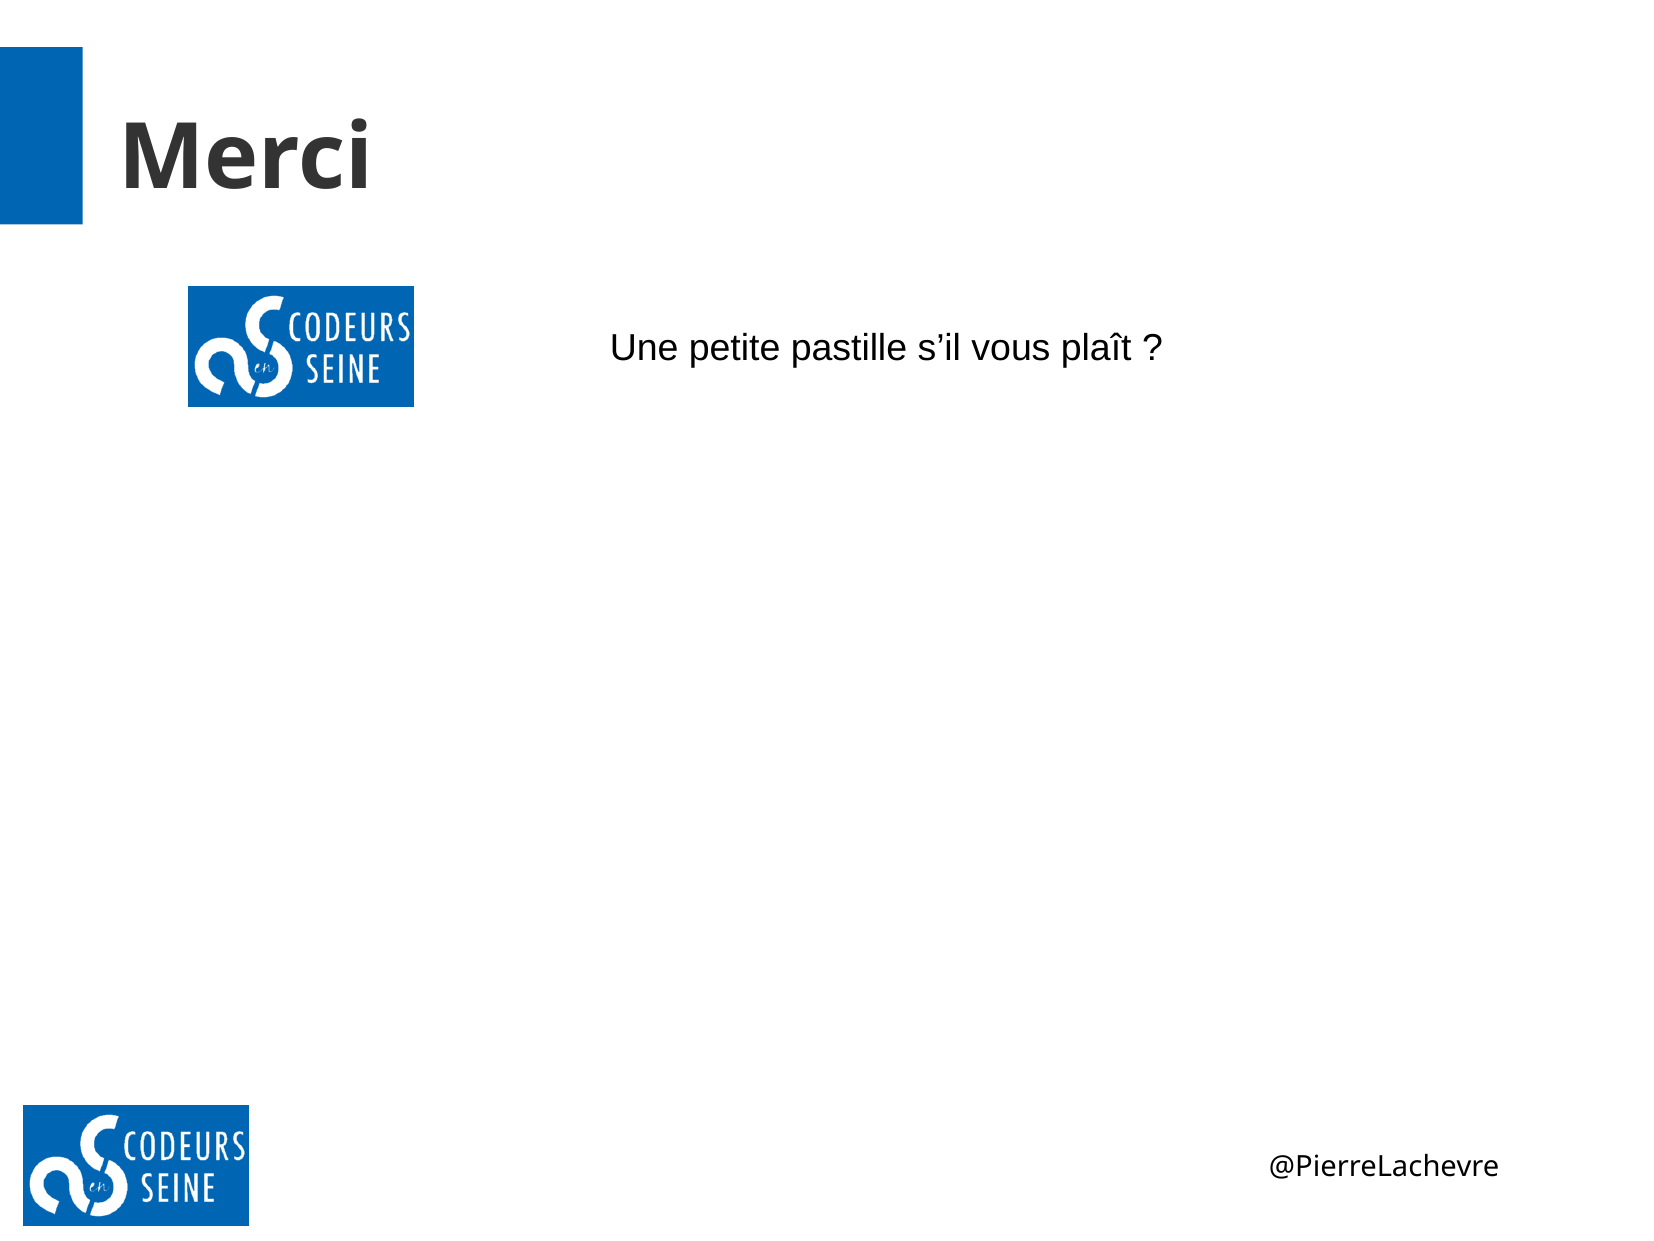

# Merci
Une petite pastille s’il vous plaît ?